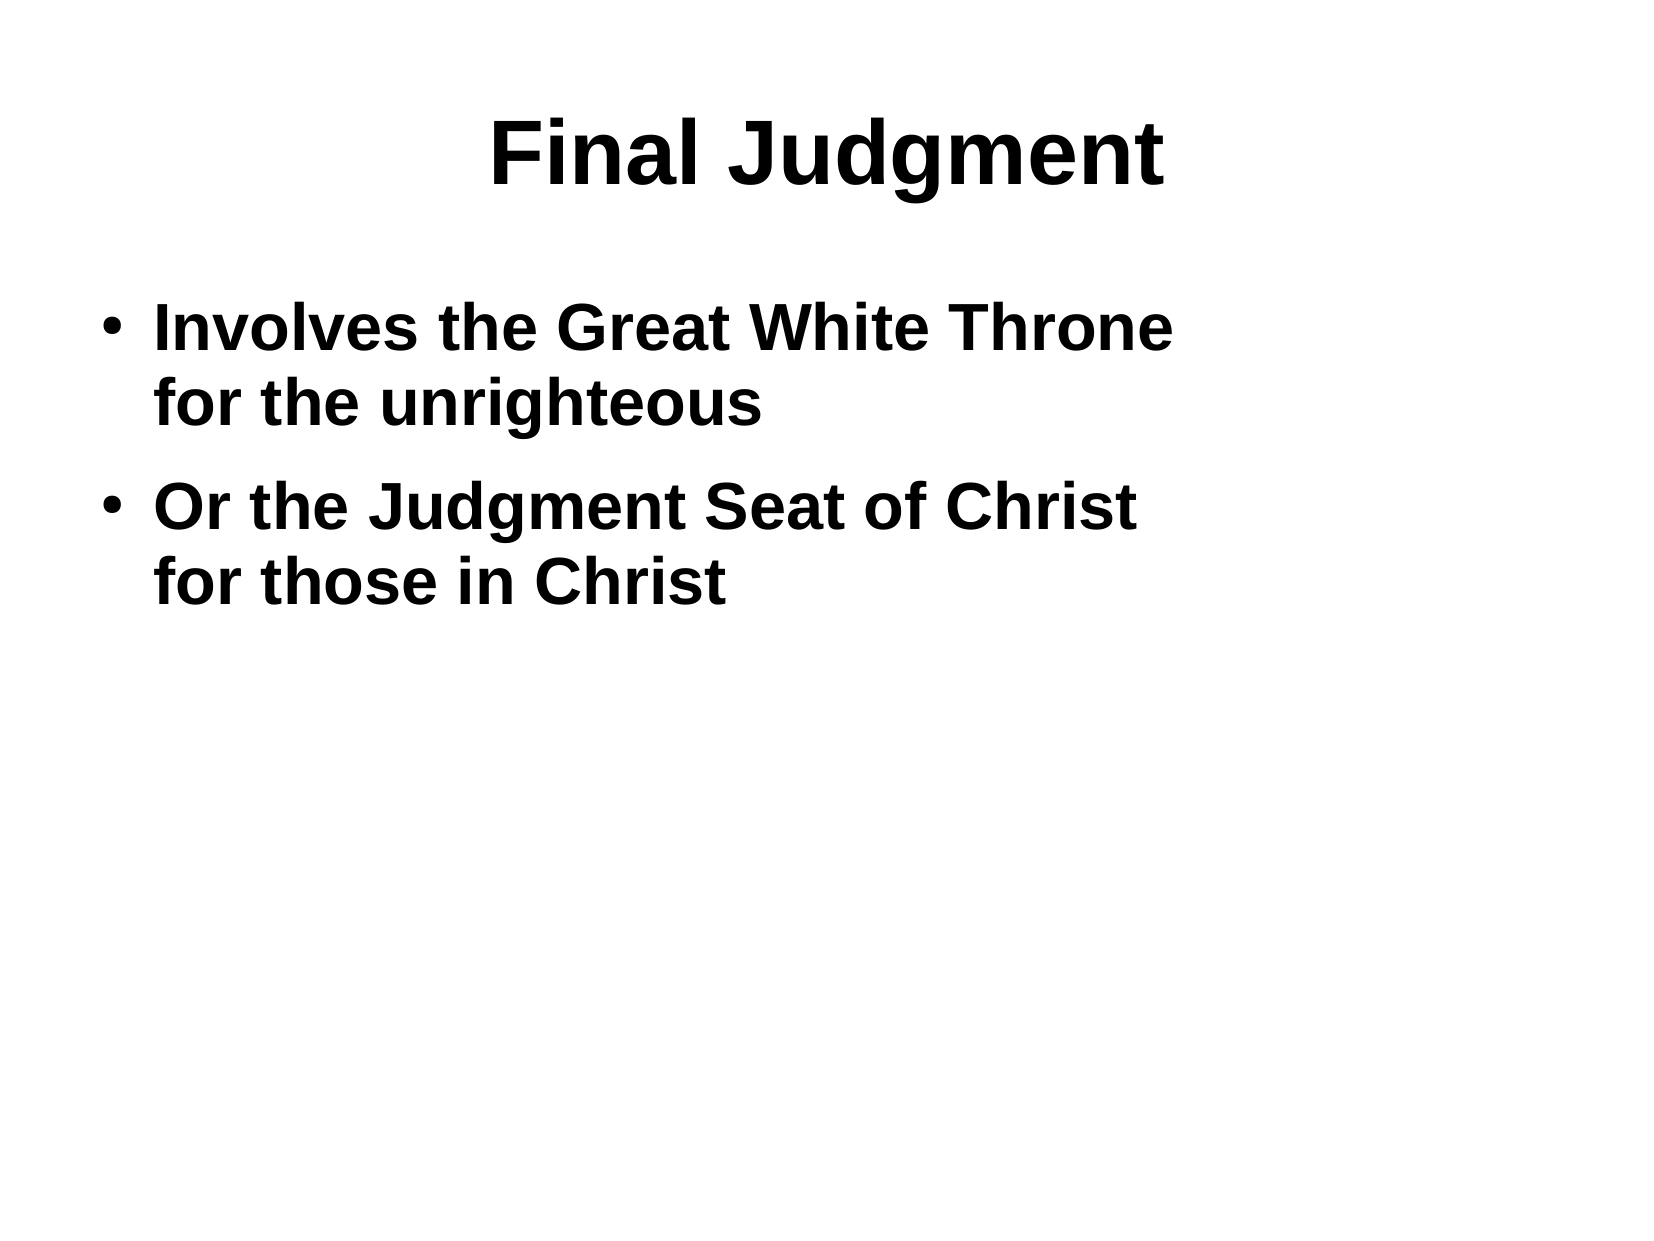

# Final Judgment
Involves the Great White Throne
for the unrighteous
Or the Judgment Seat of Christ
for those in Christ